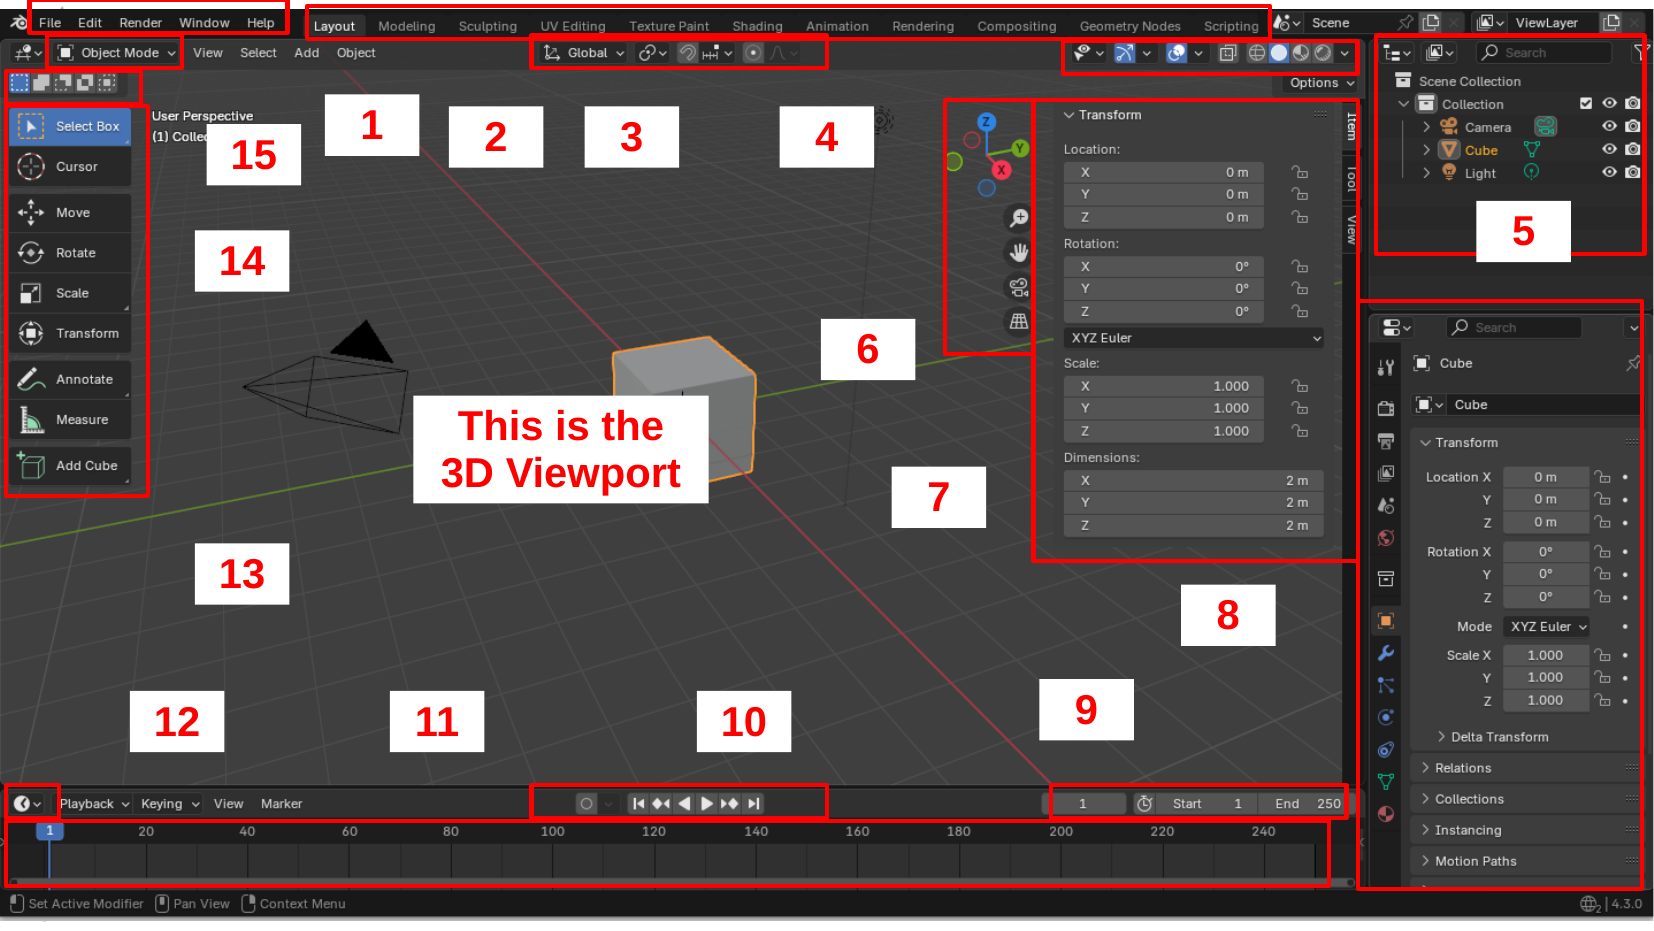

1
2
3
4
15
5
14
6
This is the 3D Viewport
7
13
8
9
12
11
10
3